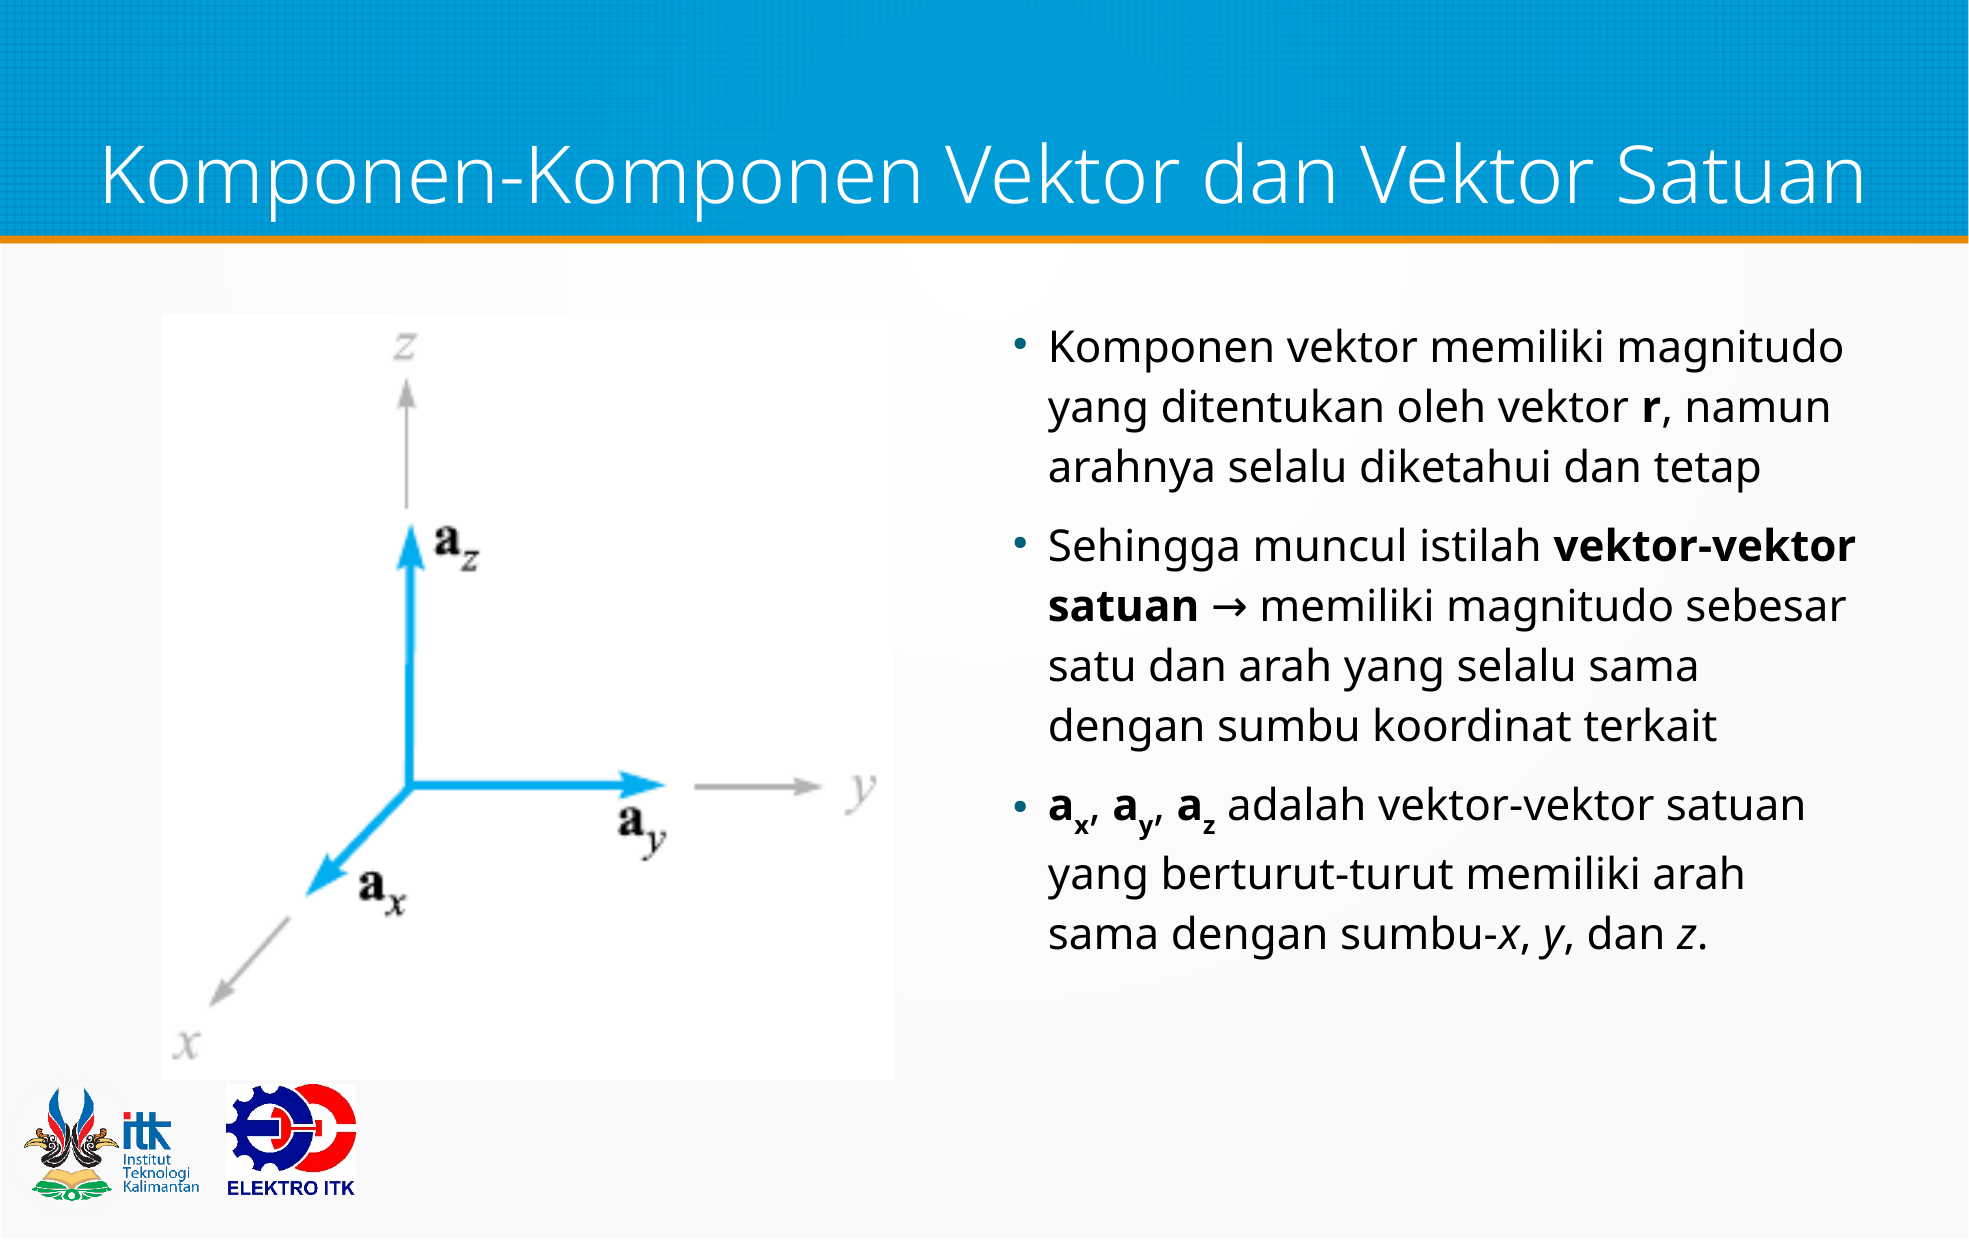

# Komponen-Komponen Vektor dan Vektor Satuan
Komponen vektor memiliki magnitudo yang ditentukan oleh vektor r, namun arahnya selalu diketahui dan tetap
Sehingga muncul istilah vektor-vektor satuan → memiliki magnitudo sebesar satu dan arah yang selalu sama dengan sumbu koordinat terkait
ax, ay, az adalah vektor-vektor satuan yang berturut-turut memiliki arah sama dengan sumbu-x, y, dan z.